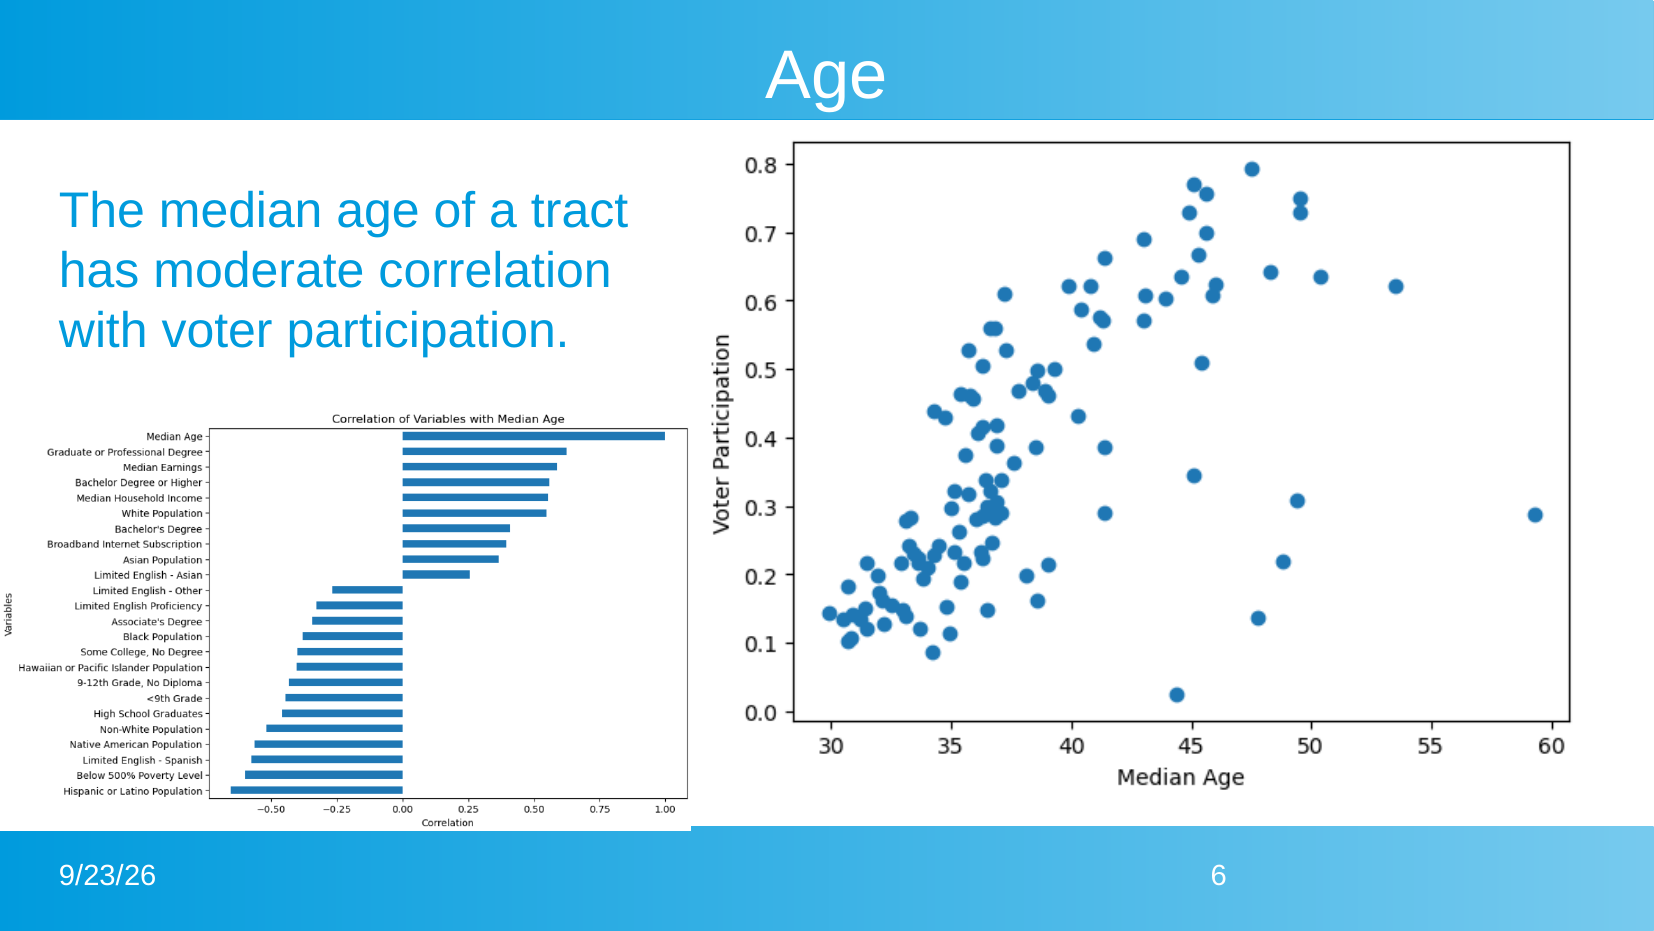

# Age
The median age of a tract has moderate correlation with voter participation.